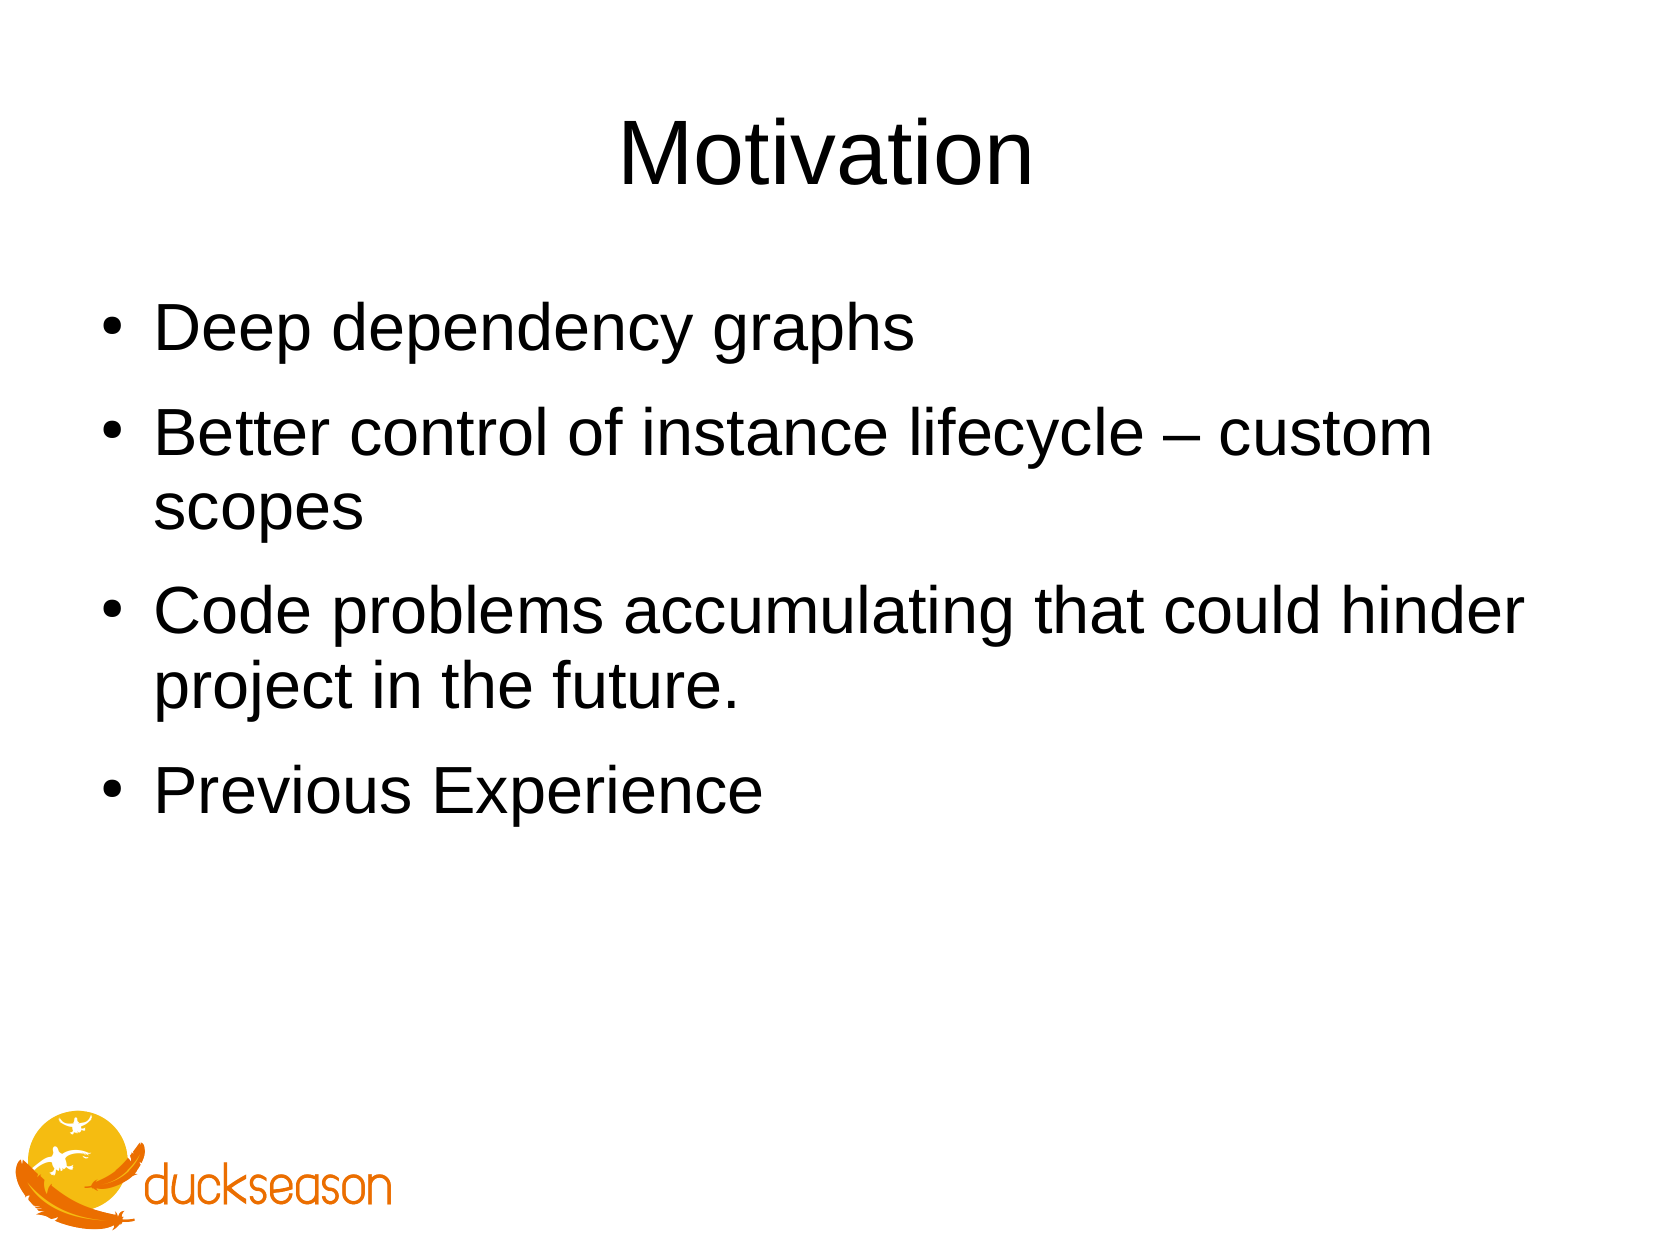

# Motivation
Deep dependency graphs
Better control of instance lifecycle – custom scopes
Code problems accumulating that could hinder project in the future.
Previous Experience